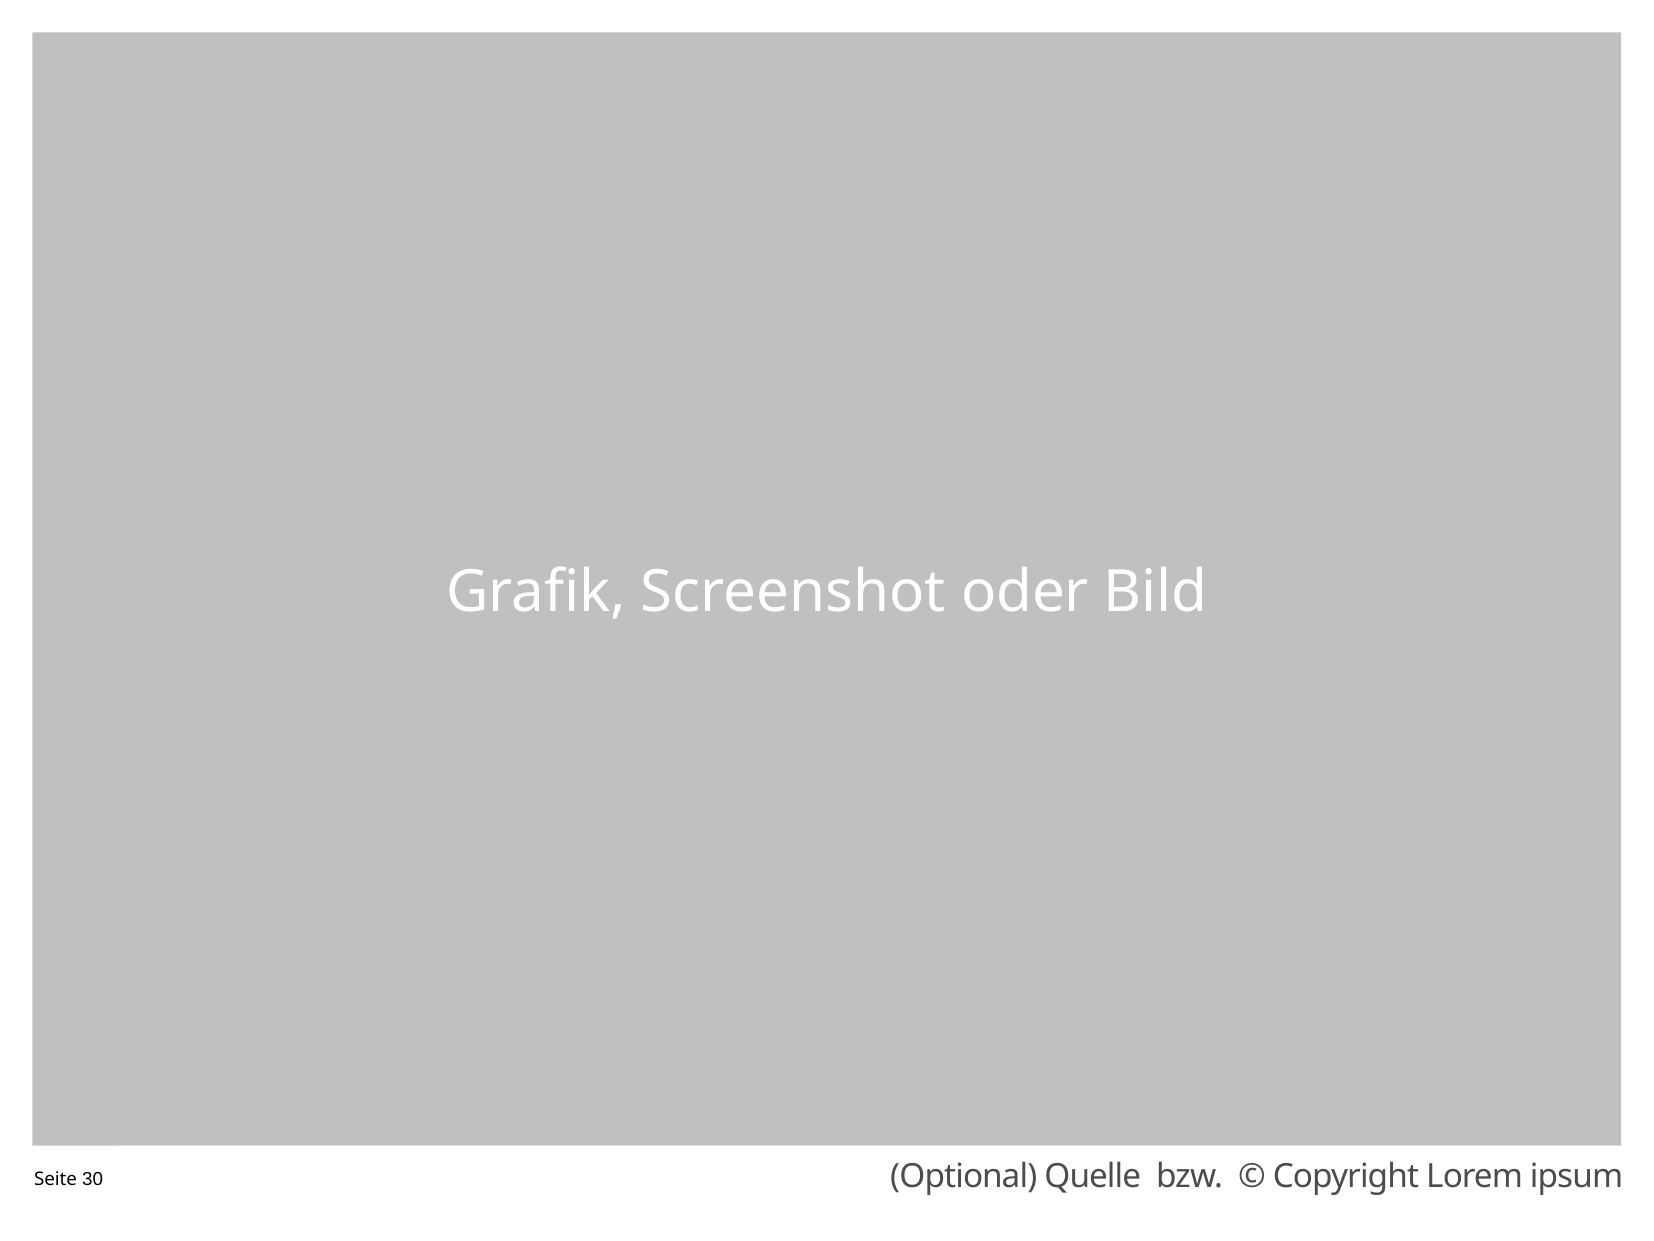

Grafik, Screenshot oder Bild
Inhaltsseite Grafik, Screenshot oder Bild
Grafik, Screenshot oder Bild
(Lightbox bei Klick)
Quelle bzw. © Copyright Lorem ipsum
(Optional) Quelle bzw. © Copyright Lorem ipsum